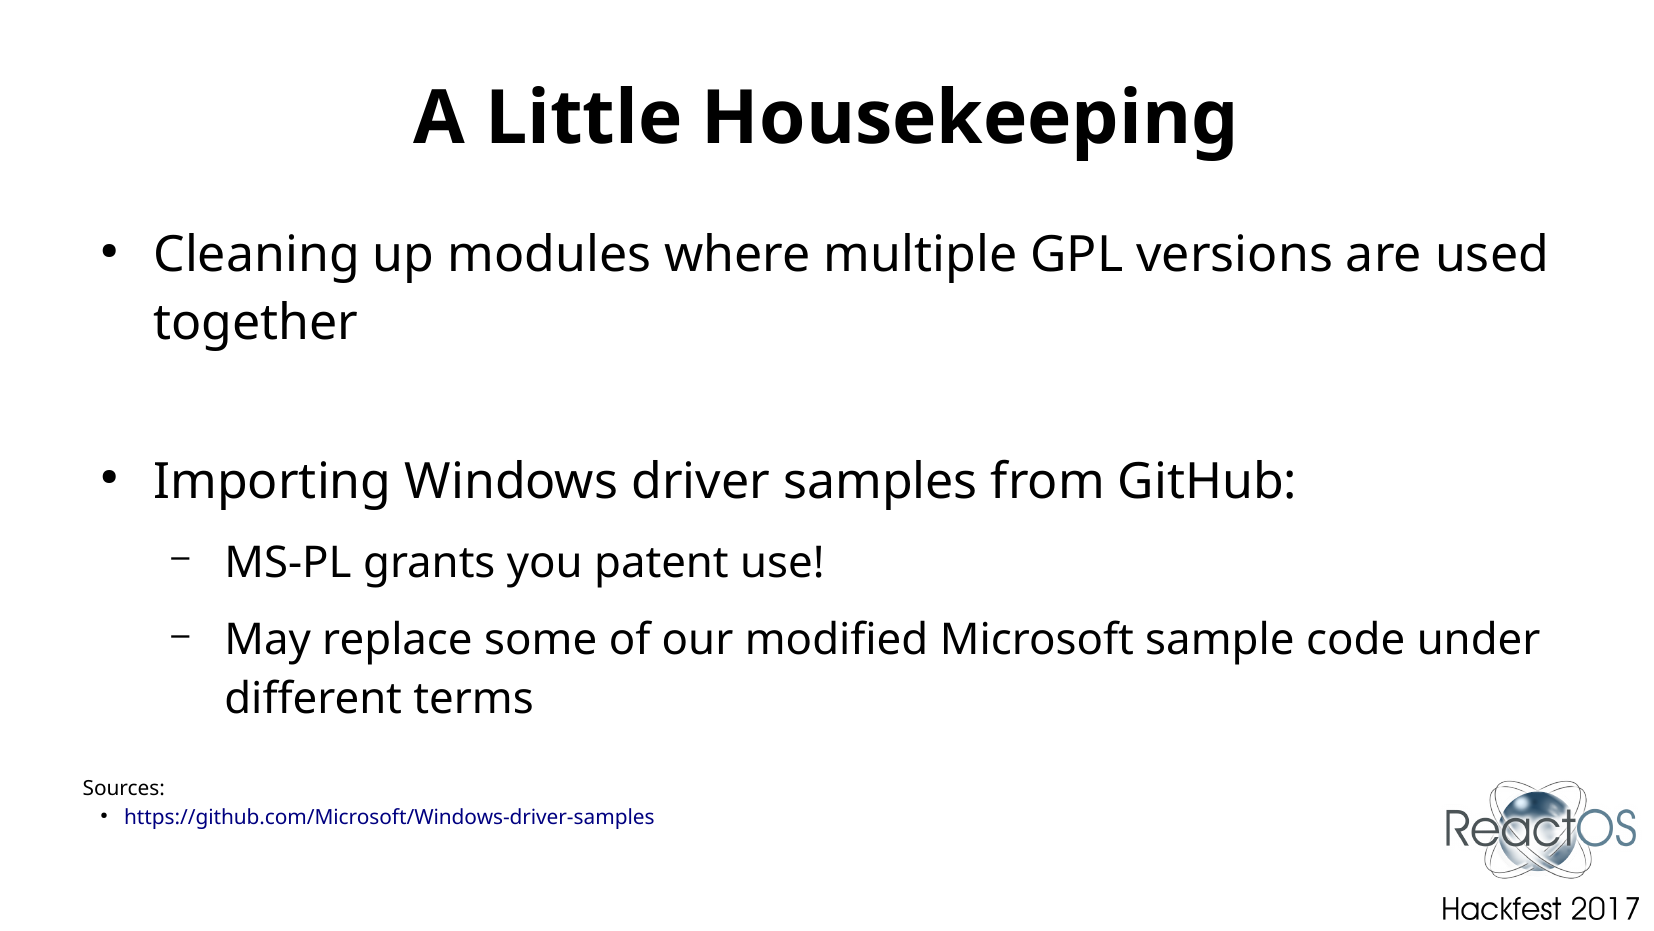

# A Little Housekeeping
Cleaning up modules where multiple GPL versions are used together
Importing Windows driver samples from GitHub:
MS-PL grants you patent use!
May replace some of our modified Microsoft sample code under different terms
Sources:
https://github.com/Microsoft/Windows-driver-samples